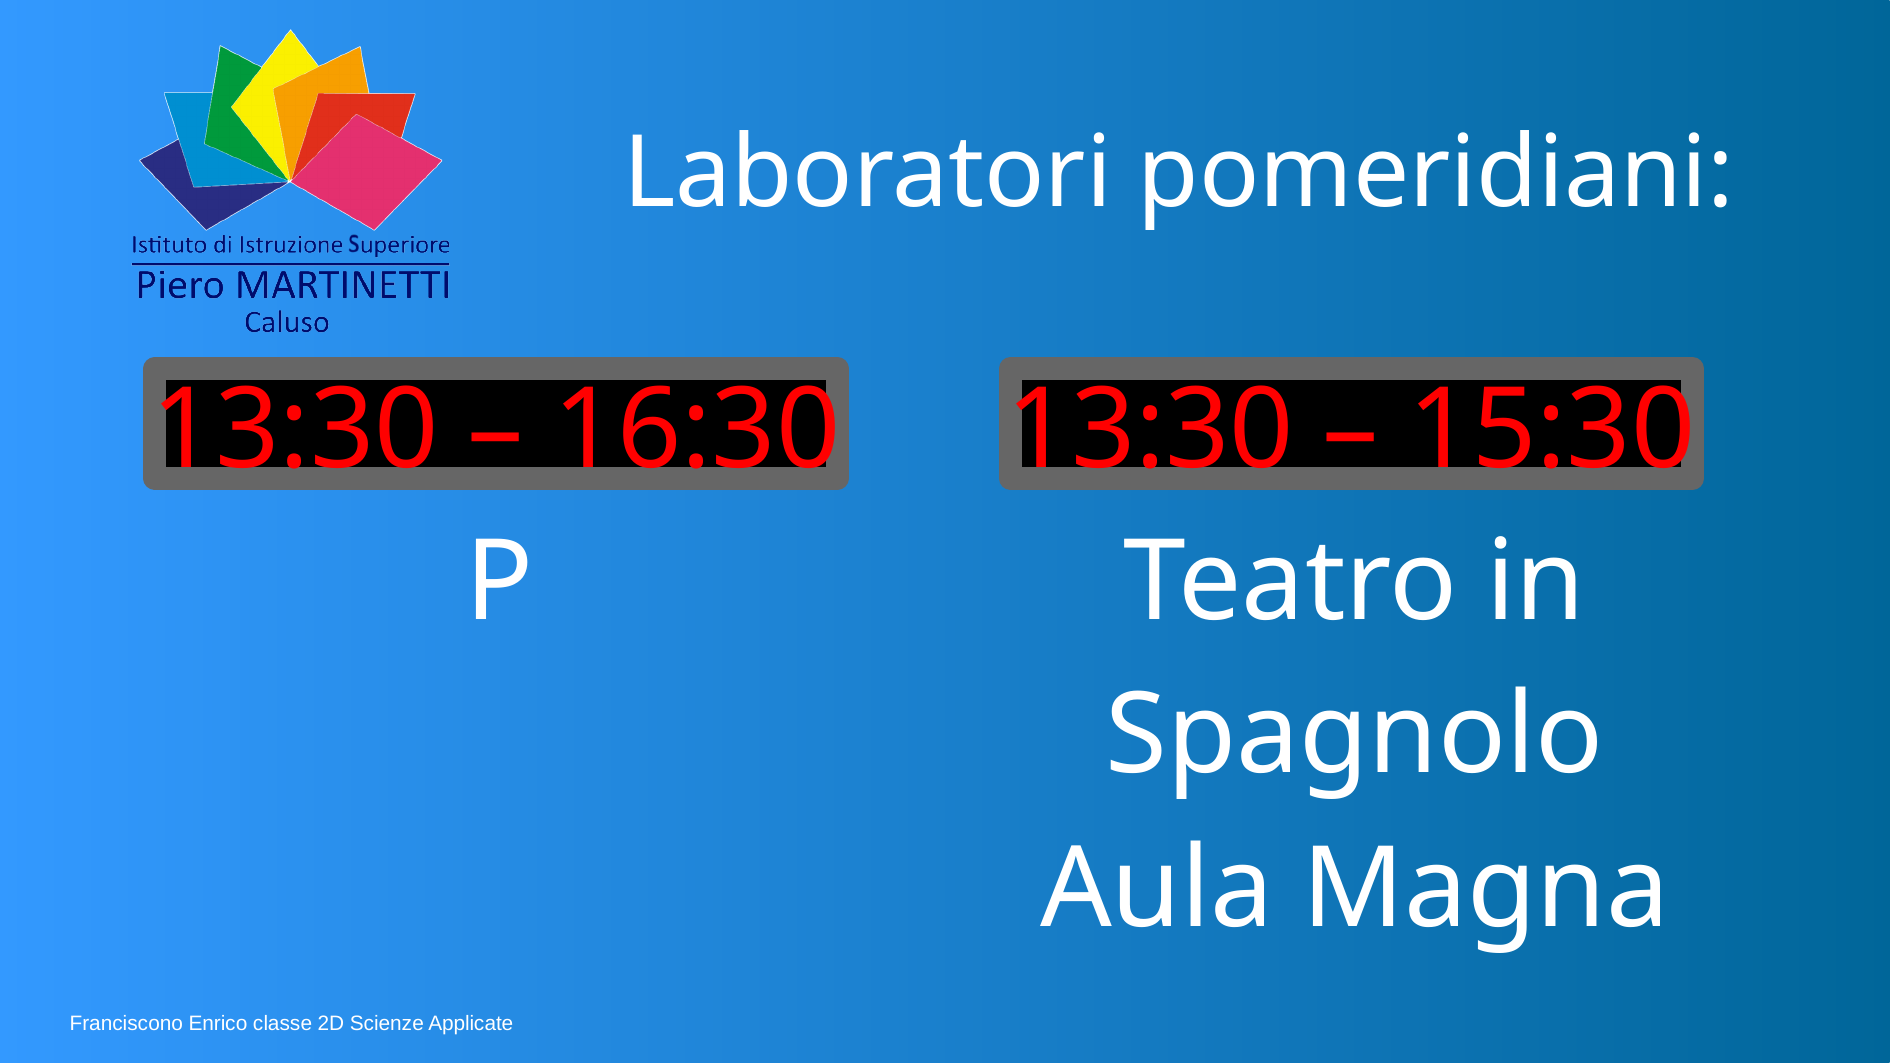

Laboratori pomeridiani:
13:30 – 16:30
13:30 – 15:30
P
Teatro in
Spagnolo
Aula Magna
Franciscono Enrico classe 2D Scienze Applicate